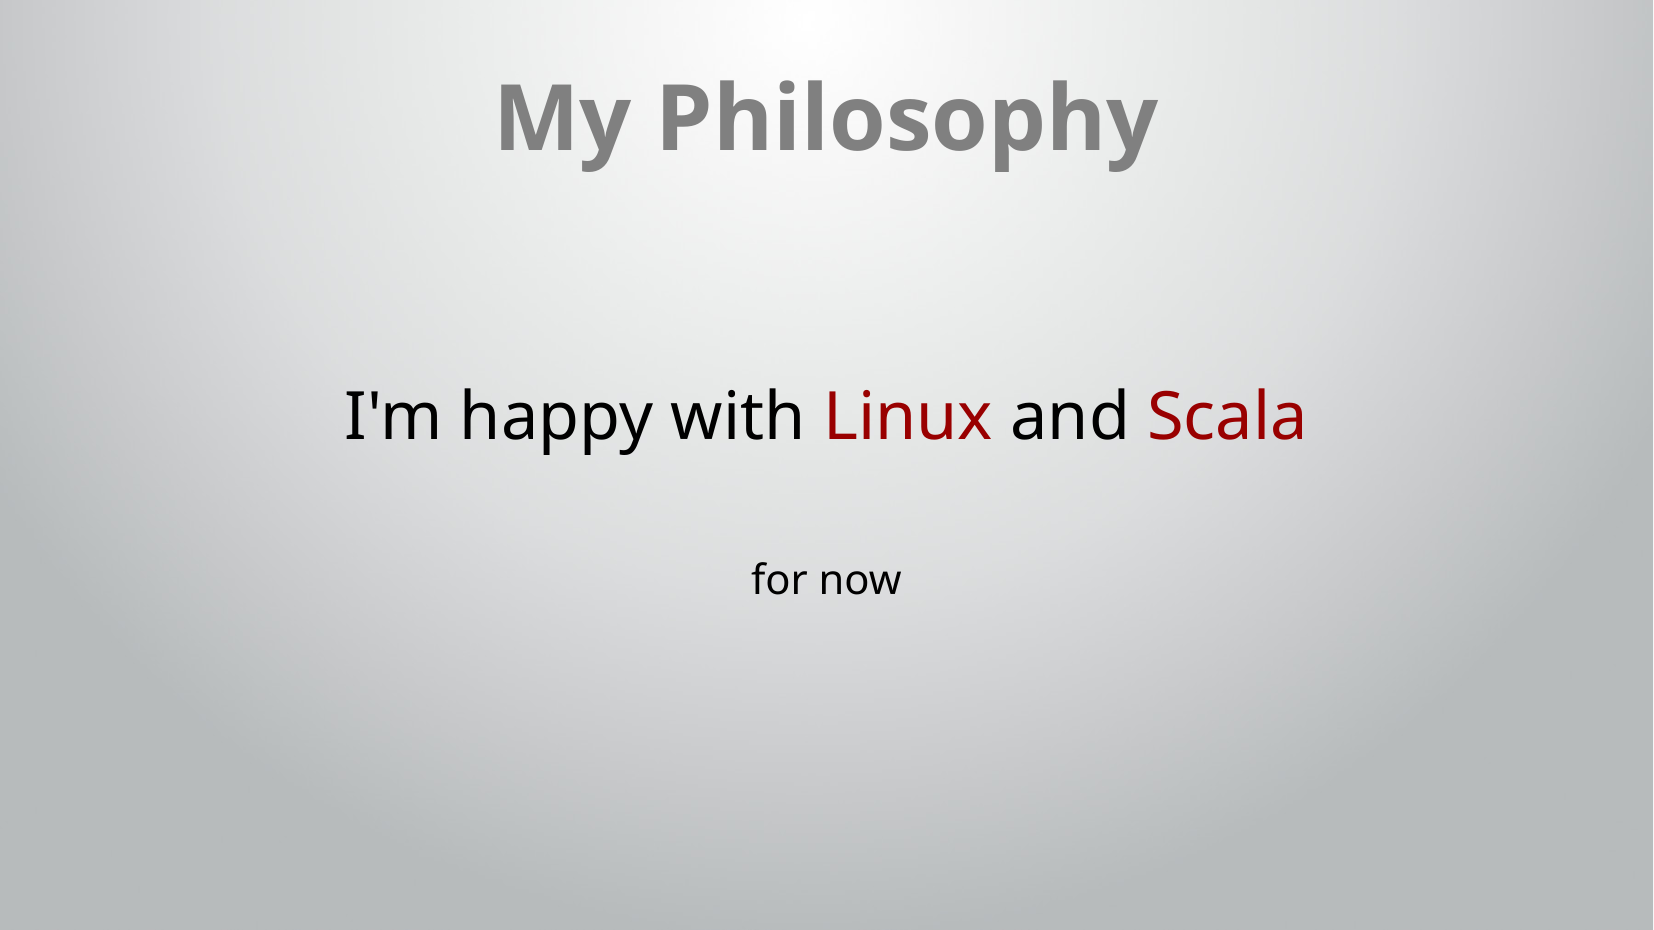

# My Philosophy
I'm happy with Linux and Scala
for now